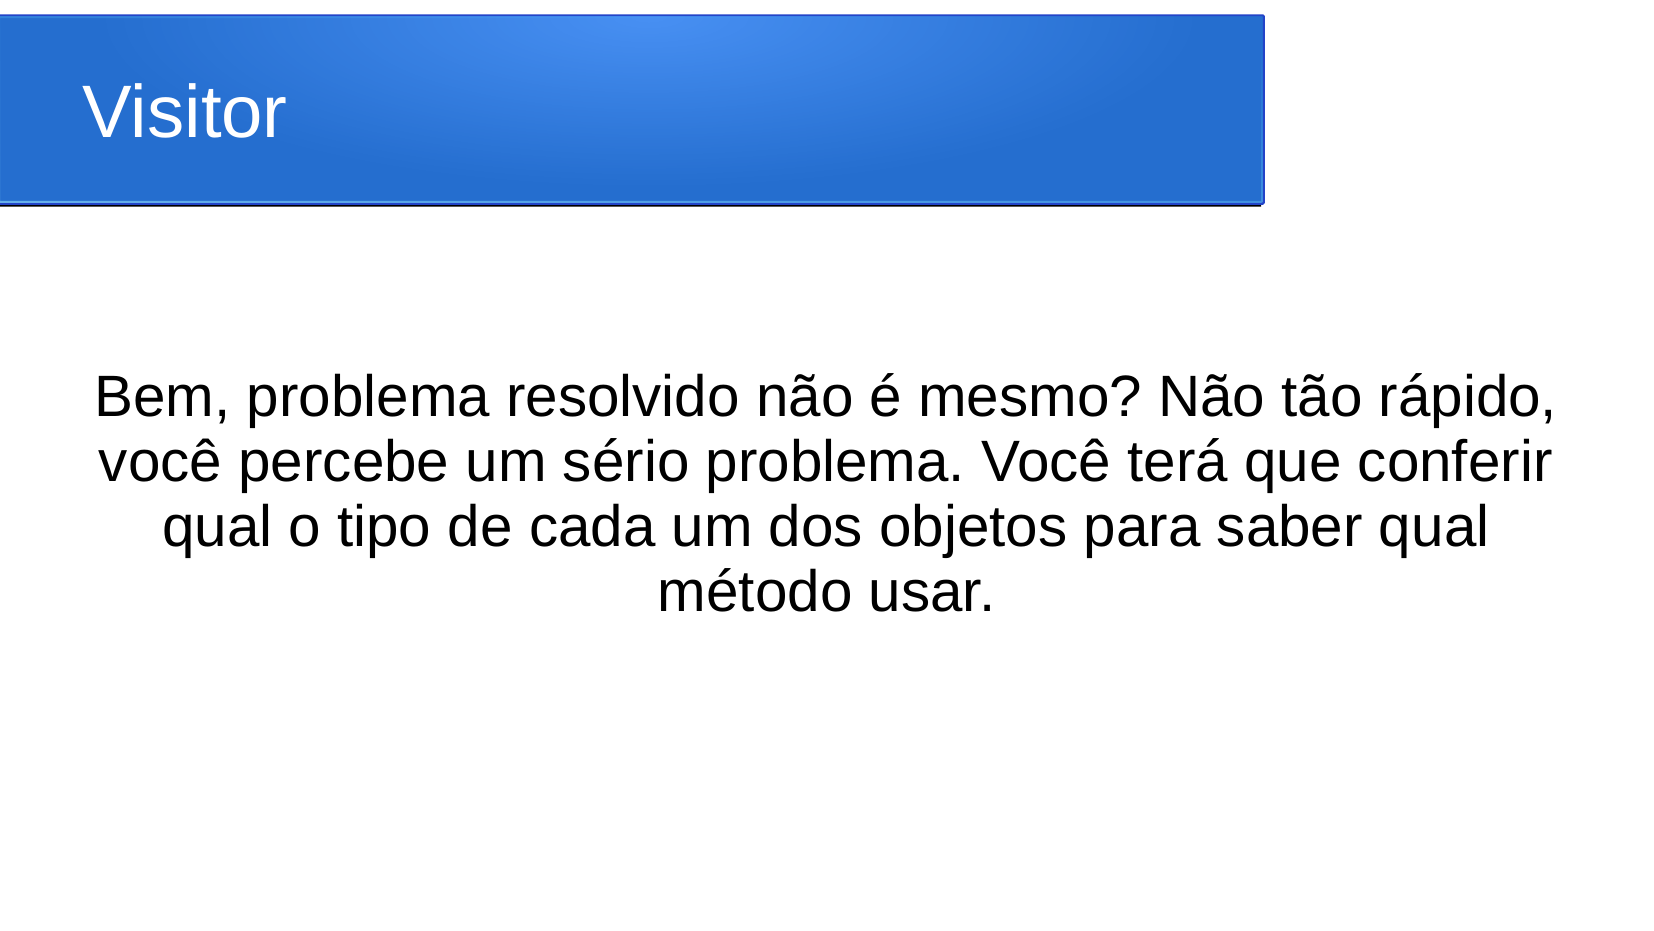

# Visitor
Bem, problema resolvido não é mesmo? Não tão rápido, você percebe um sério problema. Você terá que conferir qual o tipo de cada um dos objetos para saber qual método usar.